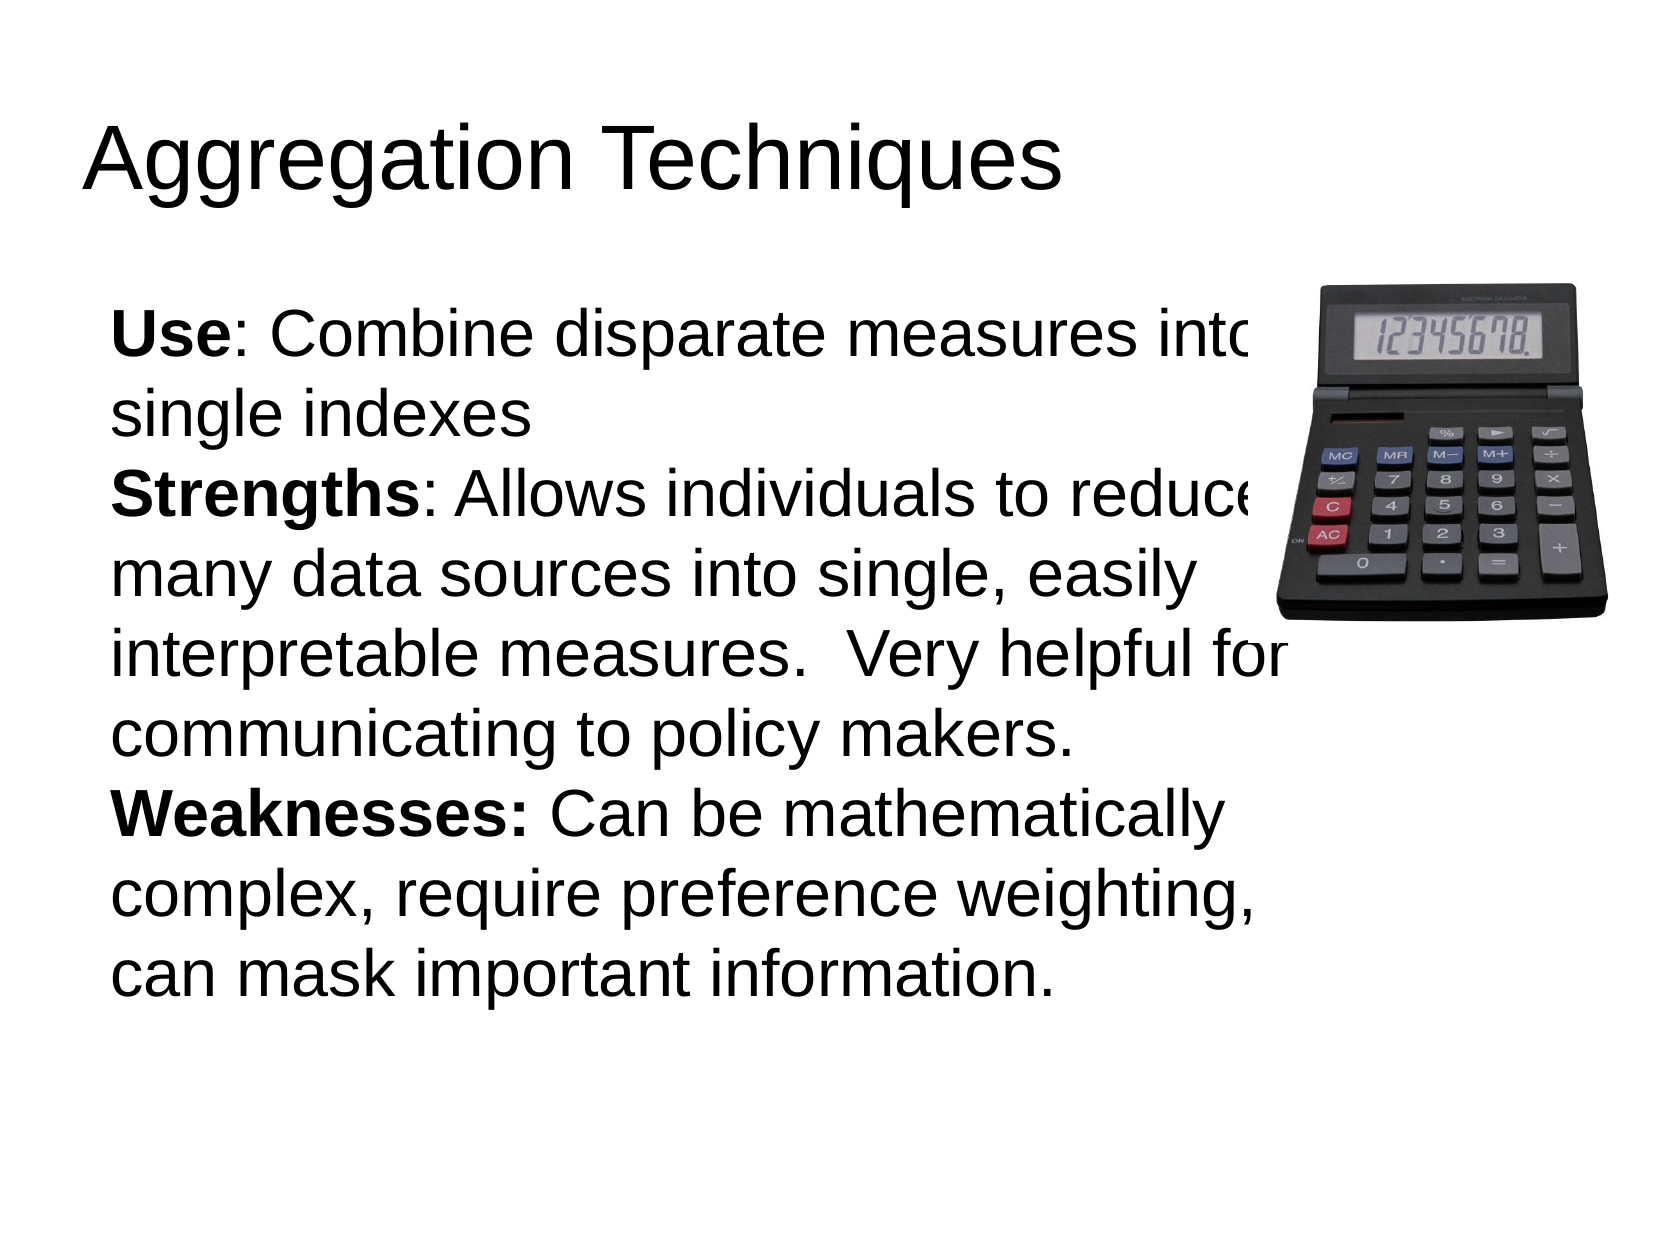

# Aggregation Techniques
Use: Combine disparate measures into single indexes
Strengths: Allows individuals to reduce many data sources into single, easily interpretable measures. Very helpful for communicating to policy makers.
Weaknesses: Can be mathematically complex, require preference weighting, can mask important information.